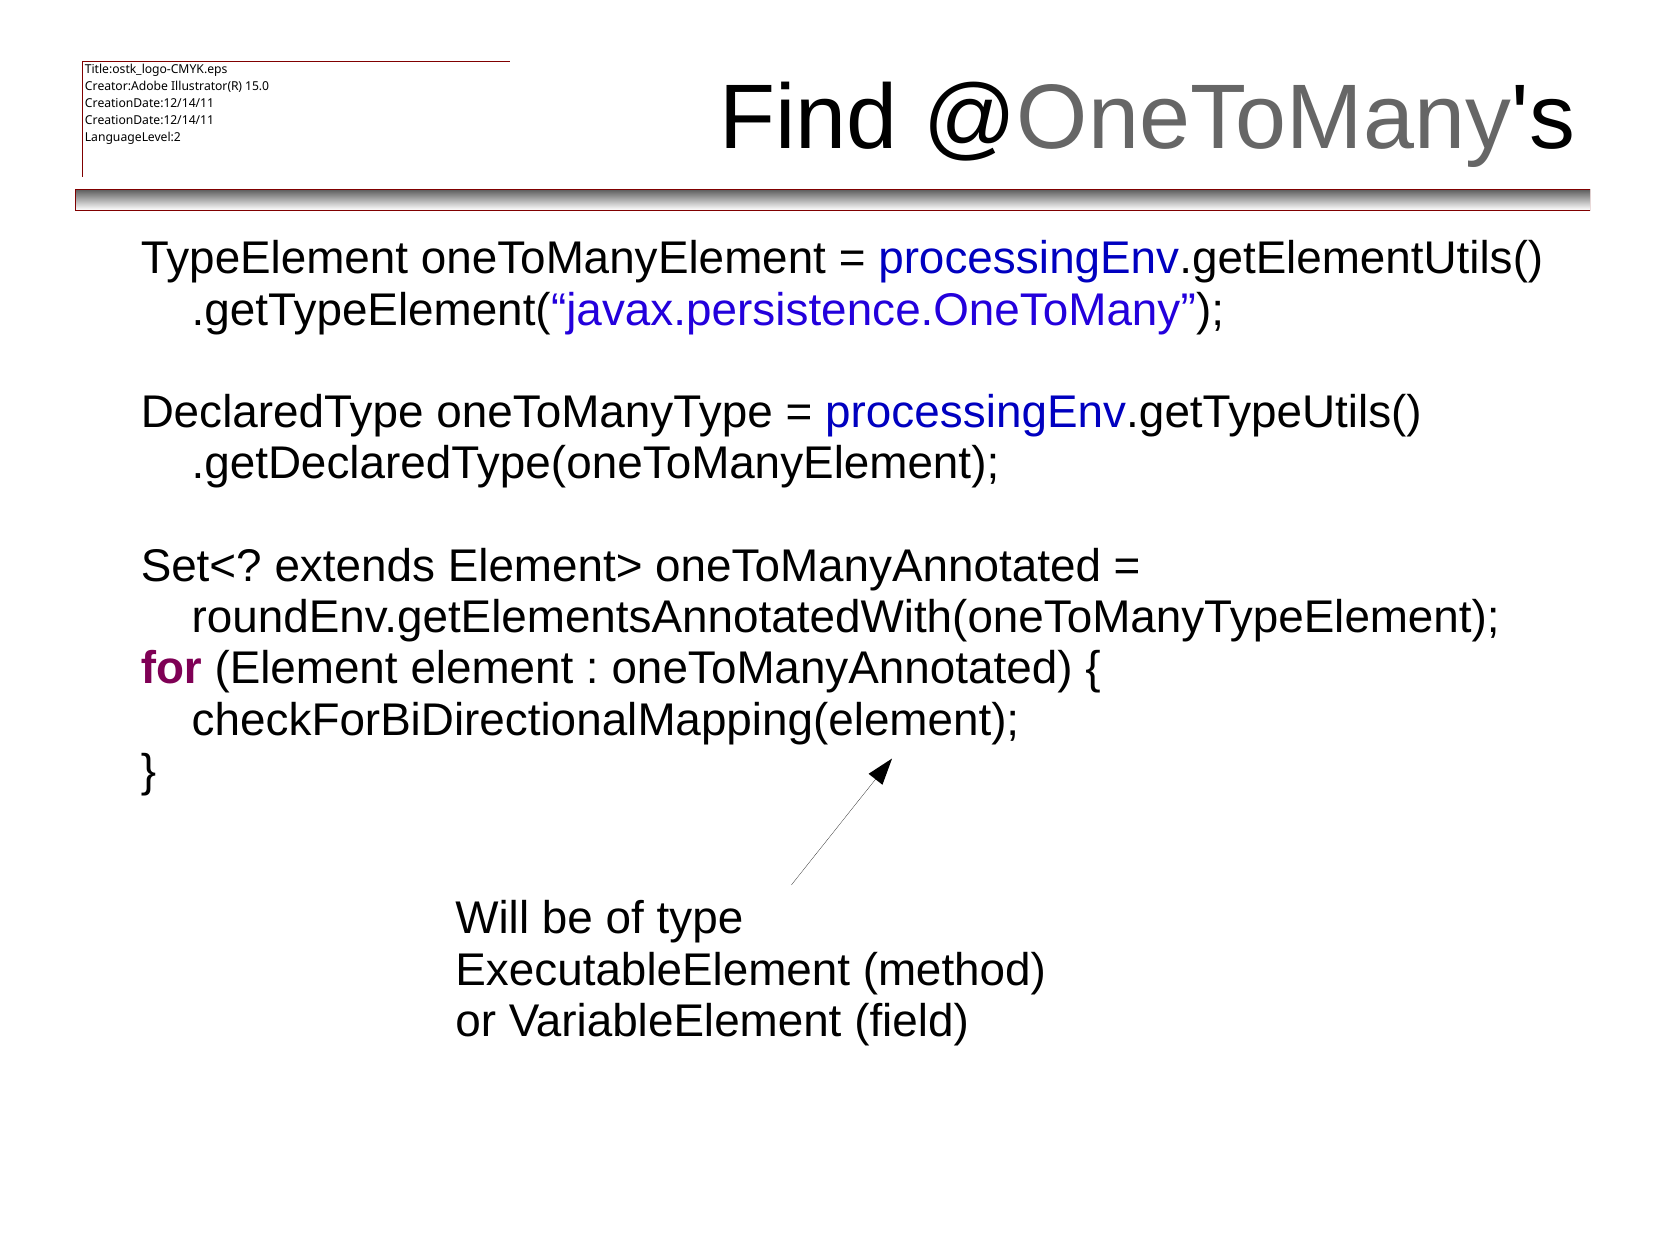

# Find @OneToMany's
 TypeElement oneToManyElement = processingEnv.getElementUtils()
 .getTypeElement(“javax.persistence.OneToMany”);
 DeclaredType oneToManyType = processingEnv.getTypeUtils()
 .getDeclaredType(oneToManyElement);
 Set<? extends Element> oneToManyAnnotated =
 roundEnv.getElementsAnnotatedWith(oneToManyTypeElement);
 for (Element element : oneToManyAnnotated) {
 checkForBiDirectionalMapping(element);
 }
Will be of type ExecutableElement (method)
or VariableElement (field)